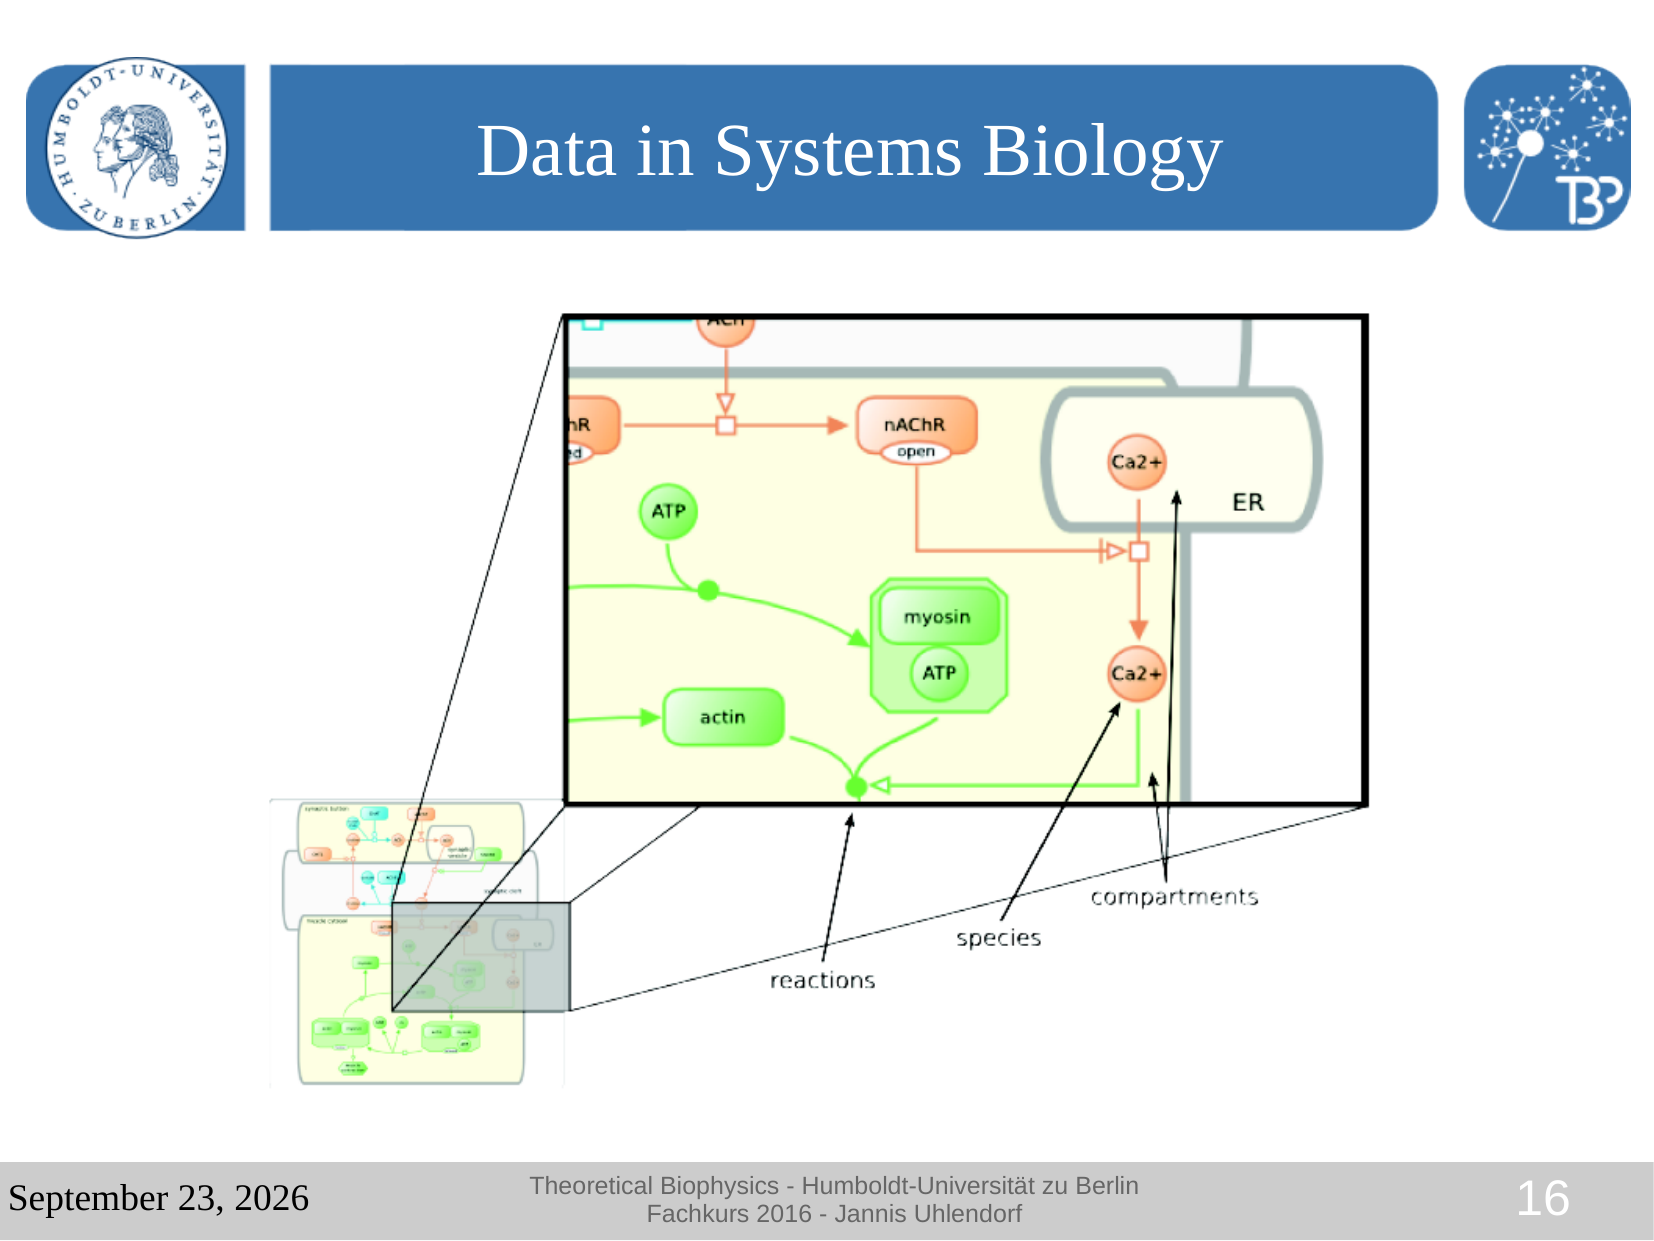

# Data in Systems Biology
16
Fachkurs WS 2013 - Timo Lubitz, Jannis Uhlendorf